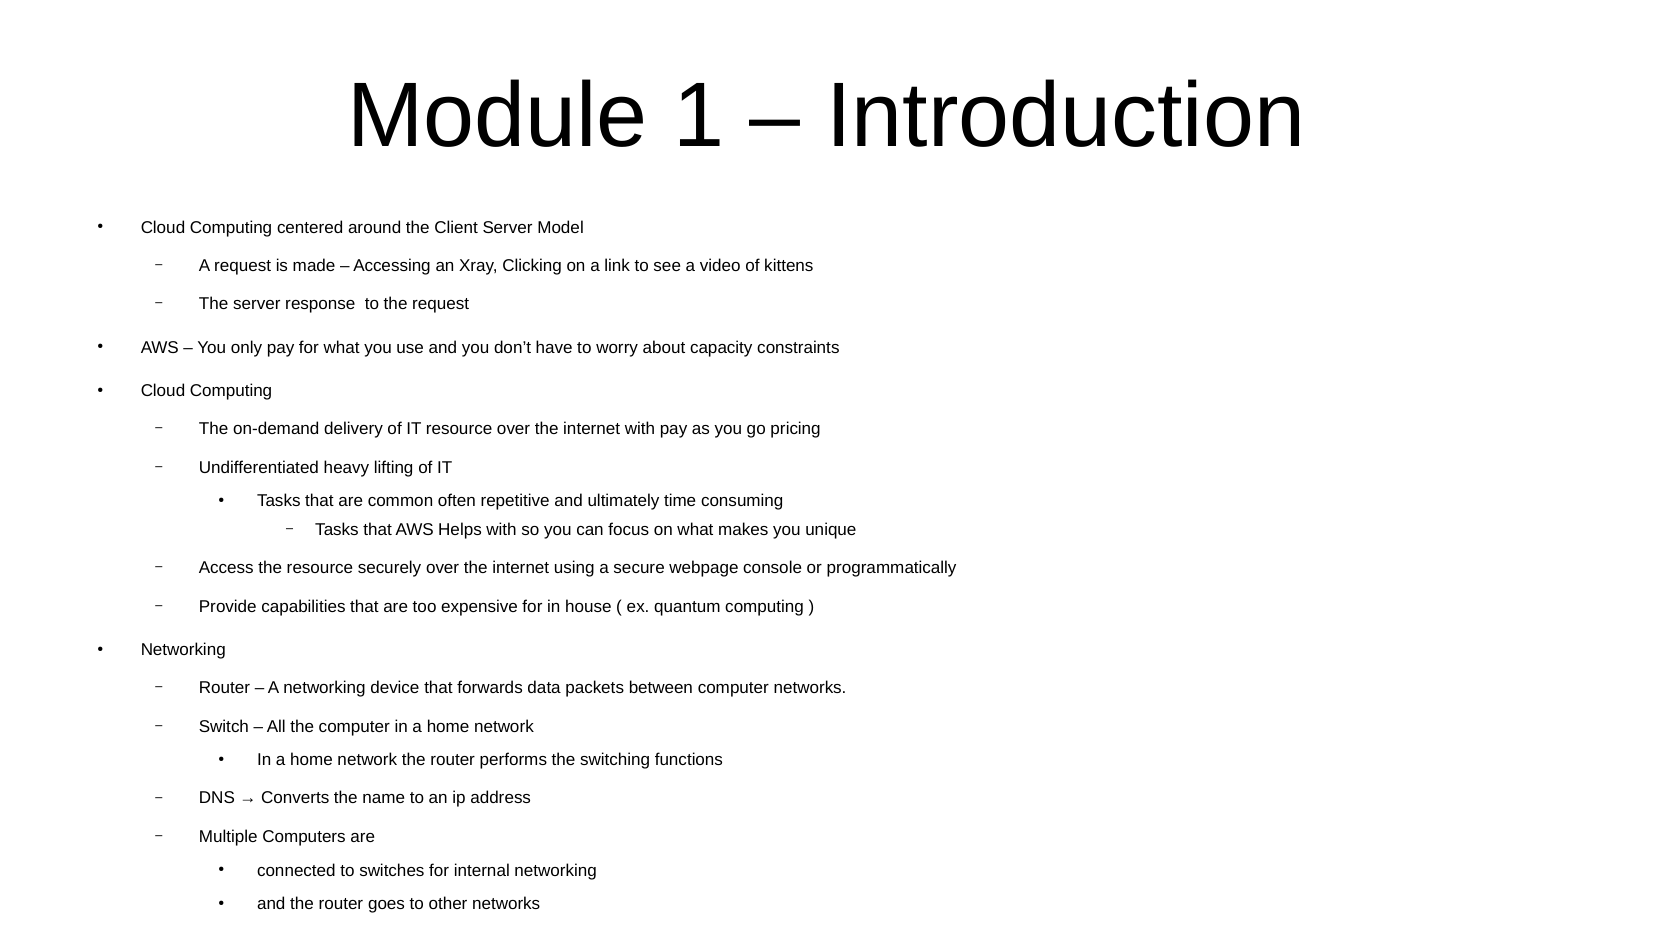

# Module 1 – Introduction
Cloud Computing centered around the Client Server Model
A request is made – Accessing an Xray, Clicking on a link to see a video of kittens
The server response to the request
AWS – You only pay for what you use and you don’t have to worry about capacity constraints
Cloud Computing
The on-demand delivery of IT resource over the internet with pay as you go pricing
Undifferentiated heavy lifting of IT
Tasks that are common often repetitive and ultimately time consuming
Tasks that AWS Helps with so you can focus on what makes you unique
Access the resource securely over the internet using a secure webpage console or programmatically
Provide capabilities that are too expensive for in house ( ex. quantum computing )
Networking
Router – A networking device that forwards data packets between computer networks.
Switch – All the computer in a home network
In a home network the router performs the switching functions
DNS → Converts the name to an ip address
Multiple Computers are
connected to switches for internal networking
and the router goes to other networks